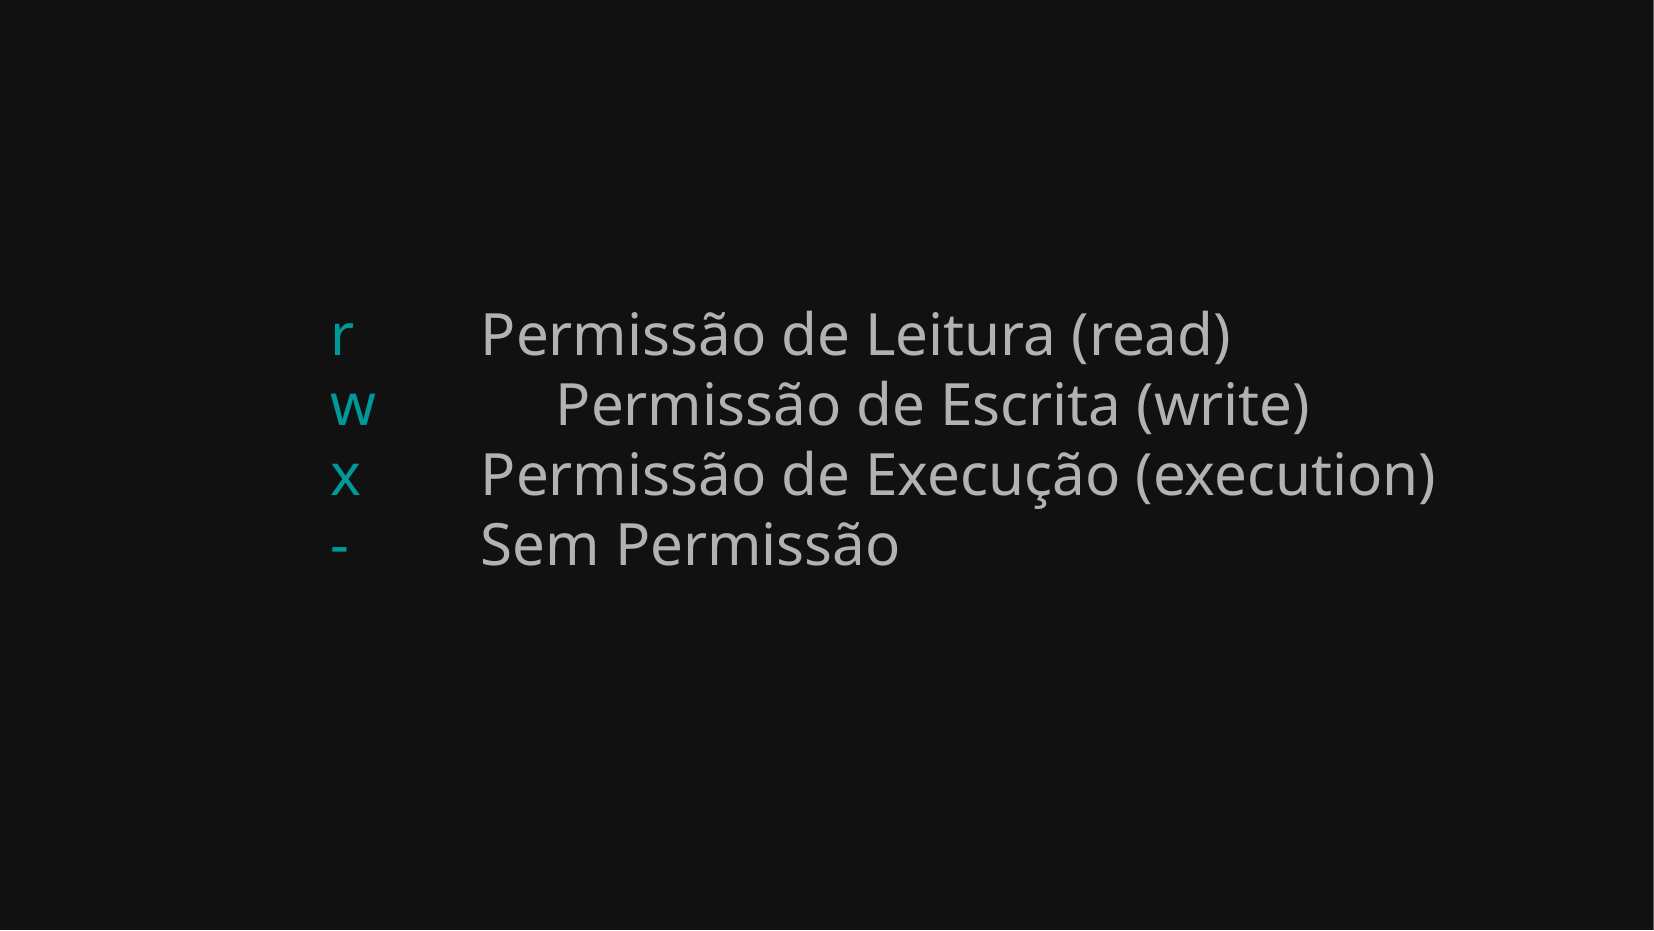

r		Permissão de Leitura (read)
w 		Permissão de Escrita (write)
x		Permissão de Execução (execution)
- 		Sem Permissão